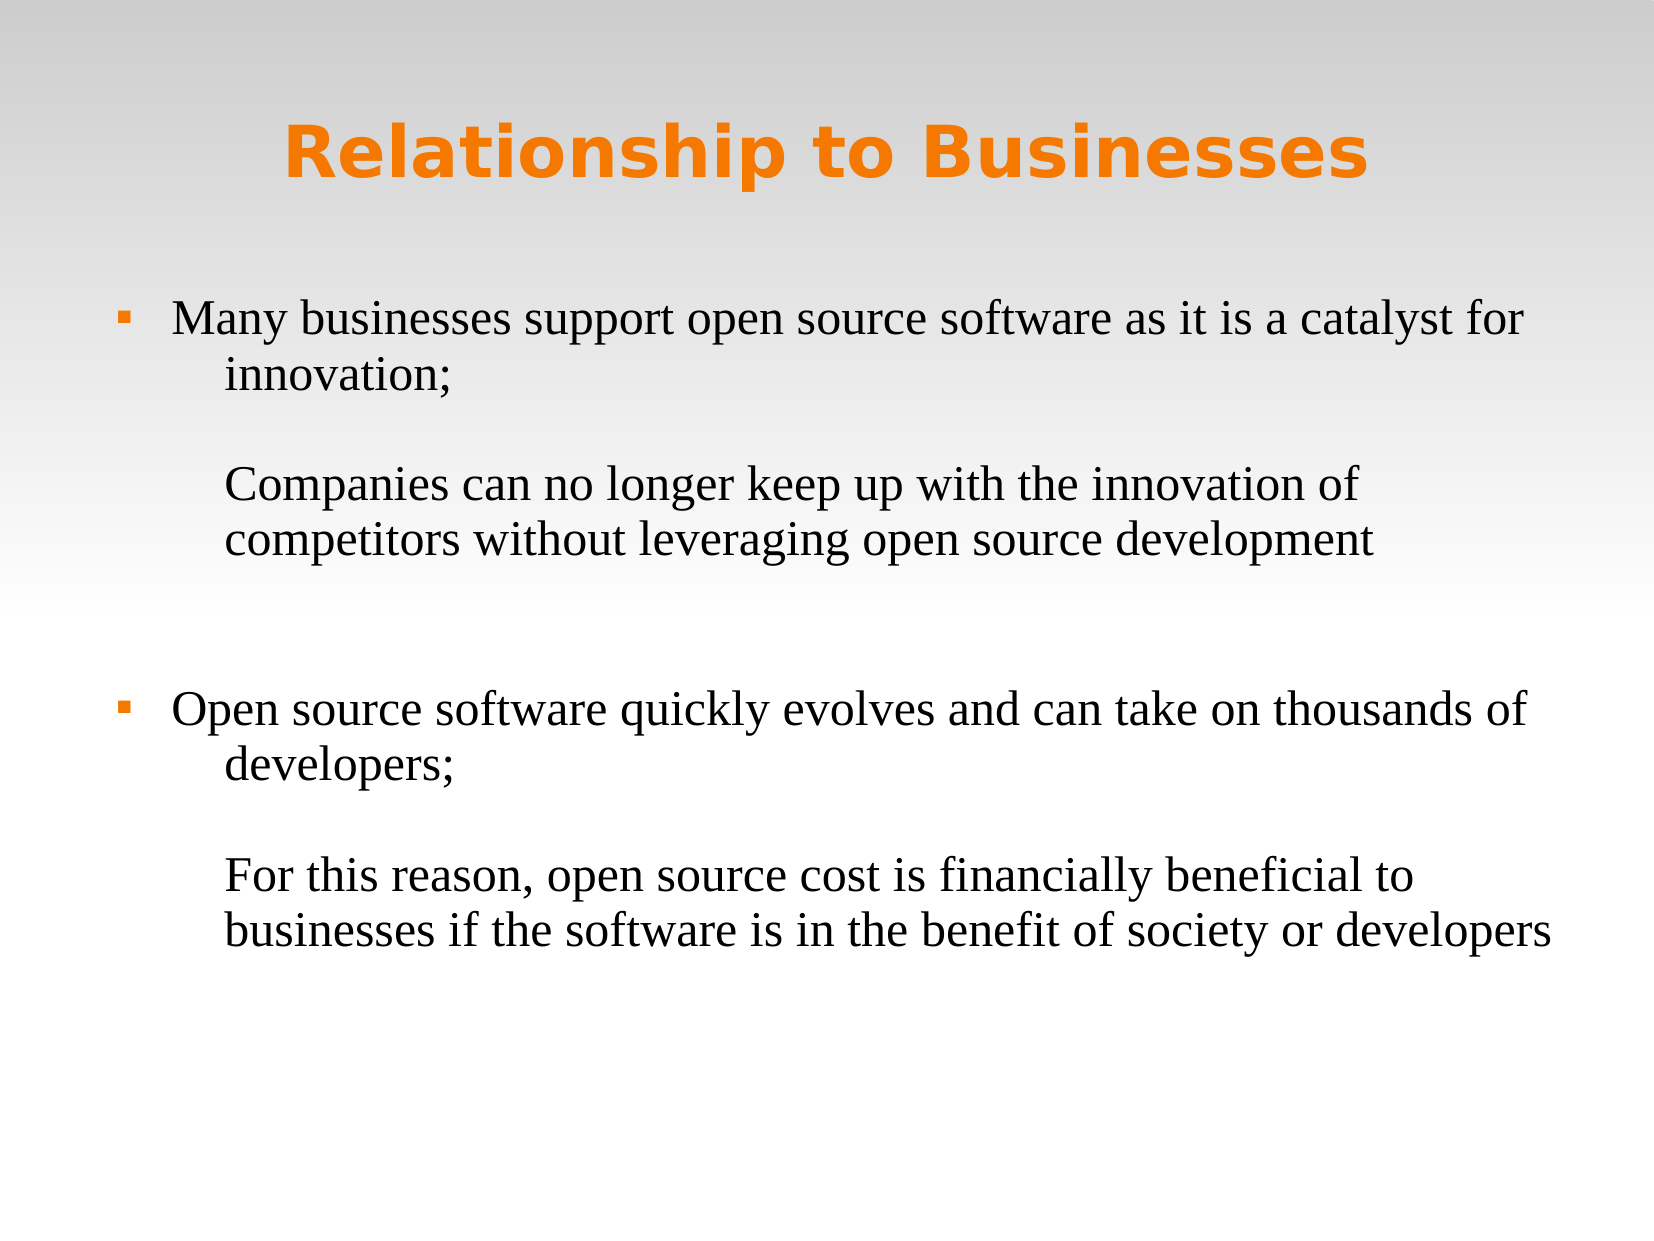

# Relationship to Businesses
Many businesses support open source software as it is a catalyst for innovation;
Companies can no longer keep up with the innovation of competitors without leveraging open source development
Open source software quickly evolves and can take on thousands of developers;
For this reason, open source cost is financially beneficial to businesses if the software is in the benefit of society or developers